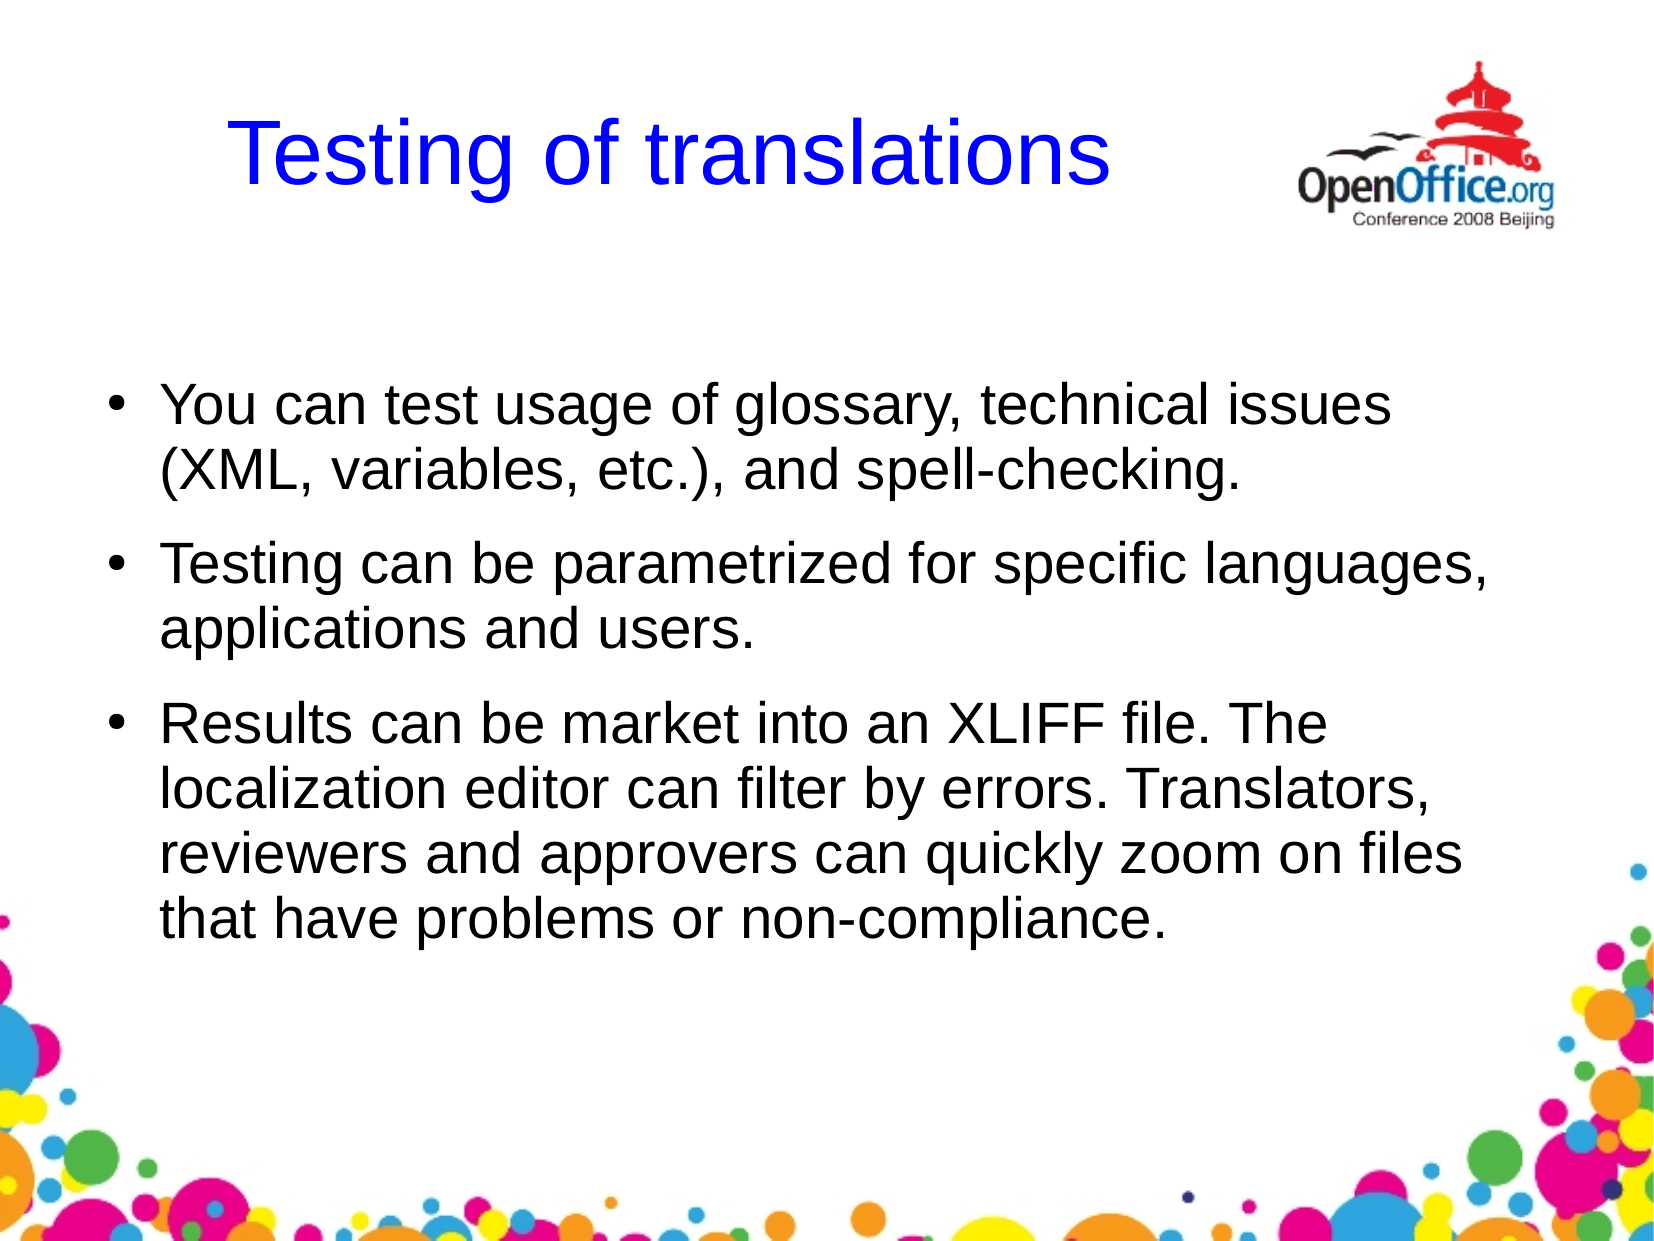

# Testing of translations
You can test usage of glossary, technical issues (XML, variables, etc.), and spell-checking.
Testing can be parametrized for specific languages, applications and users.
Results can be market into an XLIFF file. The localization editor can filter by errors. Translators, reviewers and approvers can quickly zoom on files that have problems or non-compliance.